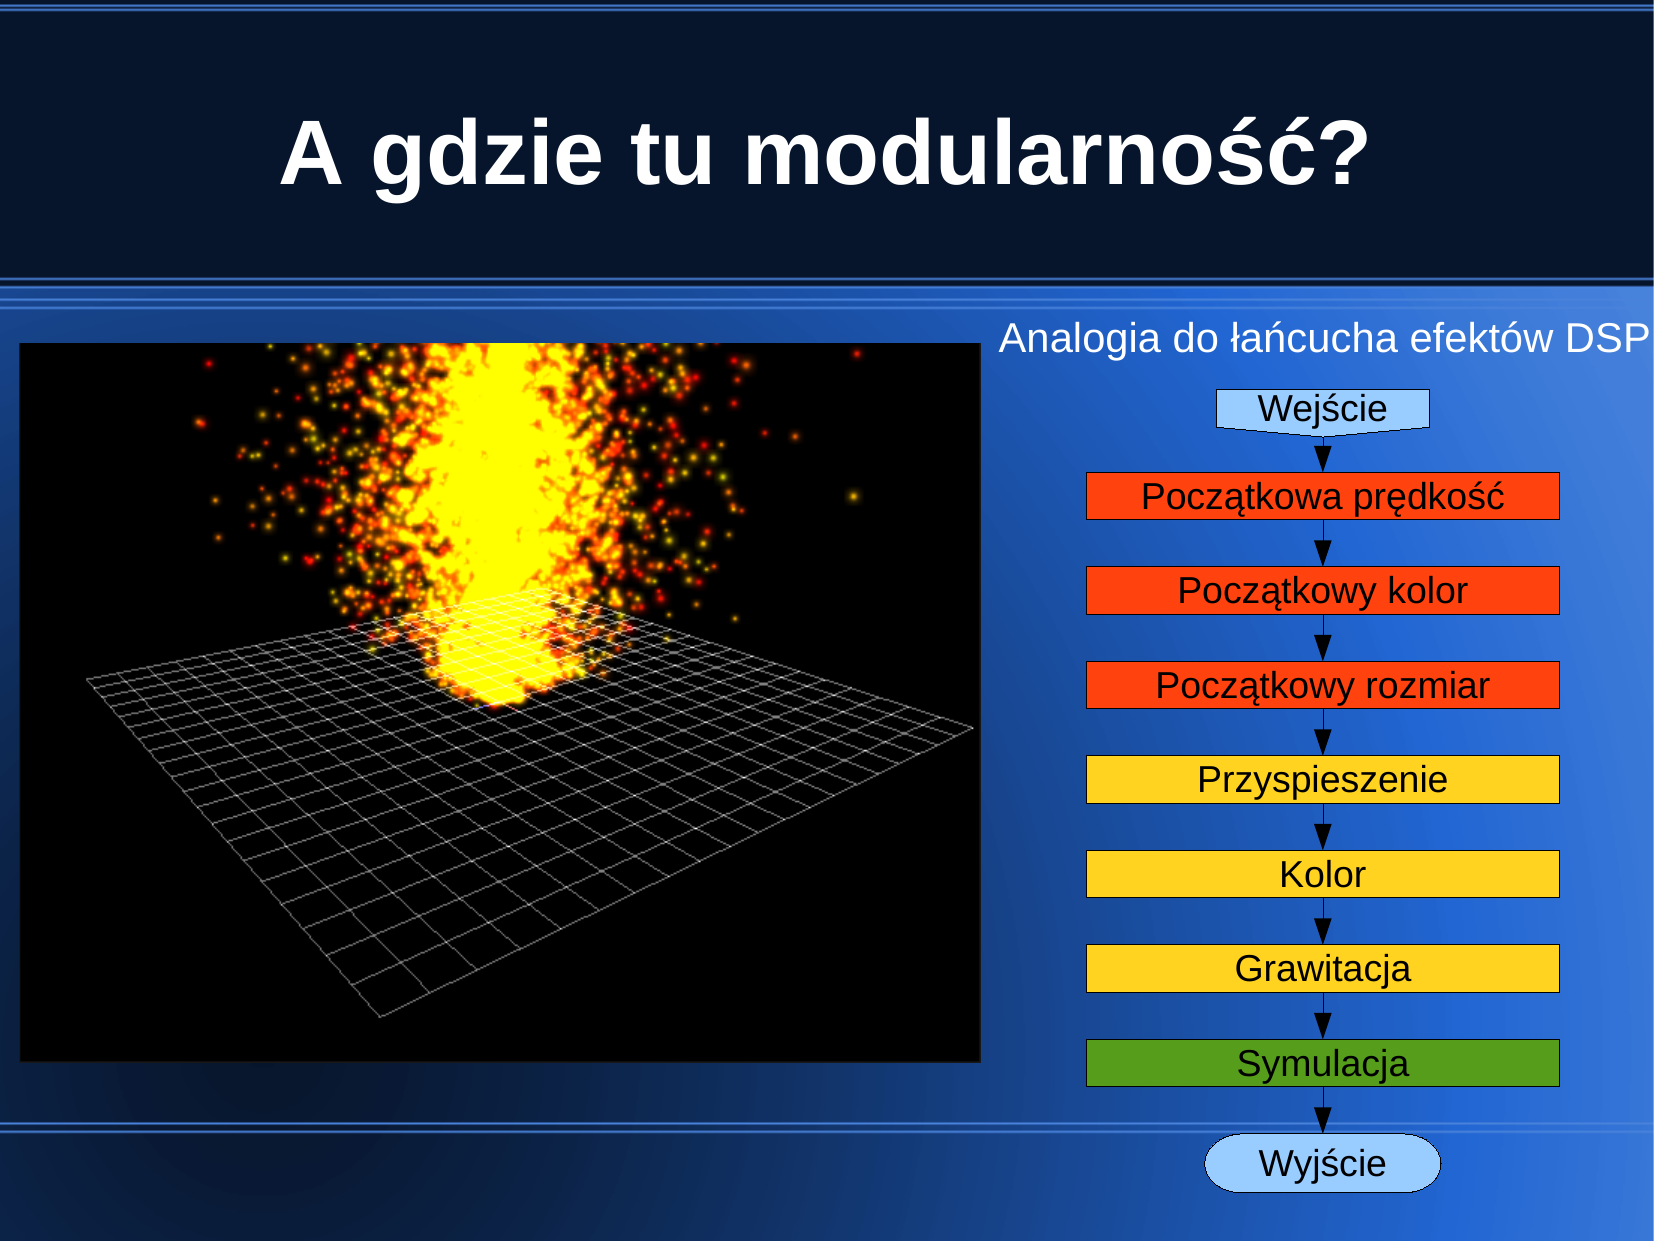

# A gdzie tu modularność?
Analogia do łańcucha efektów DSP
Wejście
Początkowa prędkość
Początkowy kolor
Początkowy rozmiar
Przyspieszenie
Kolor
Grawitacja
Symulacja
Wyjście